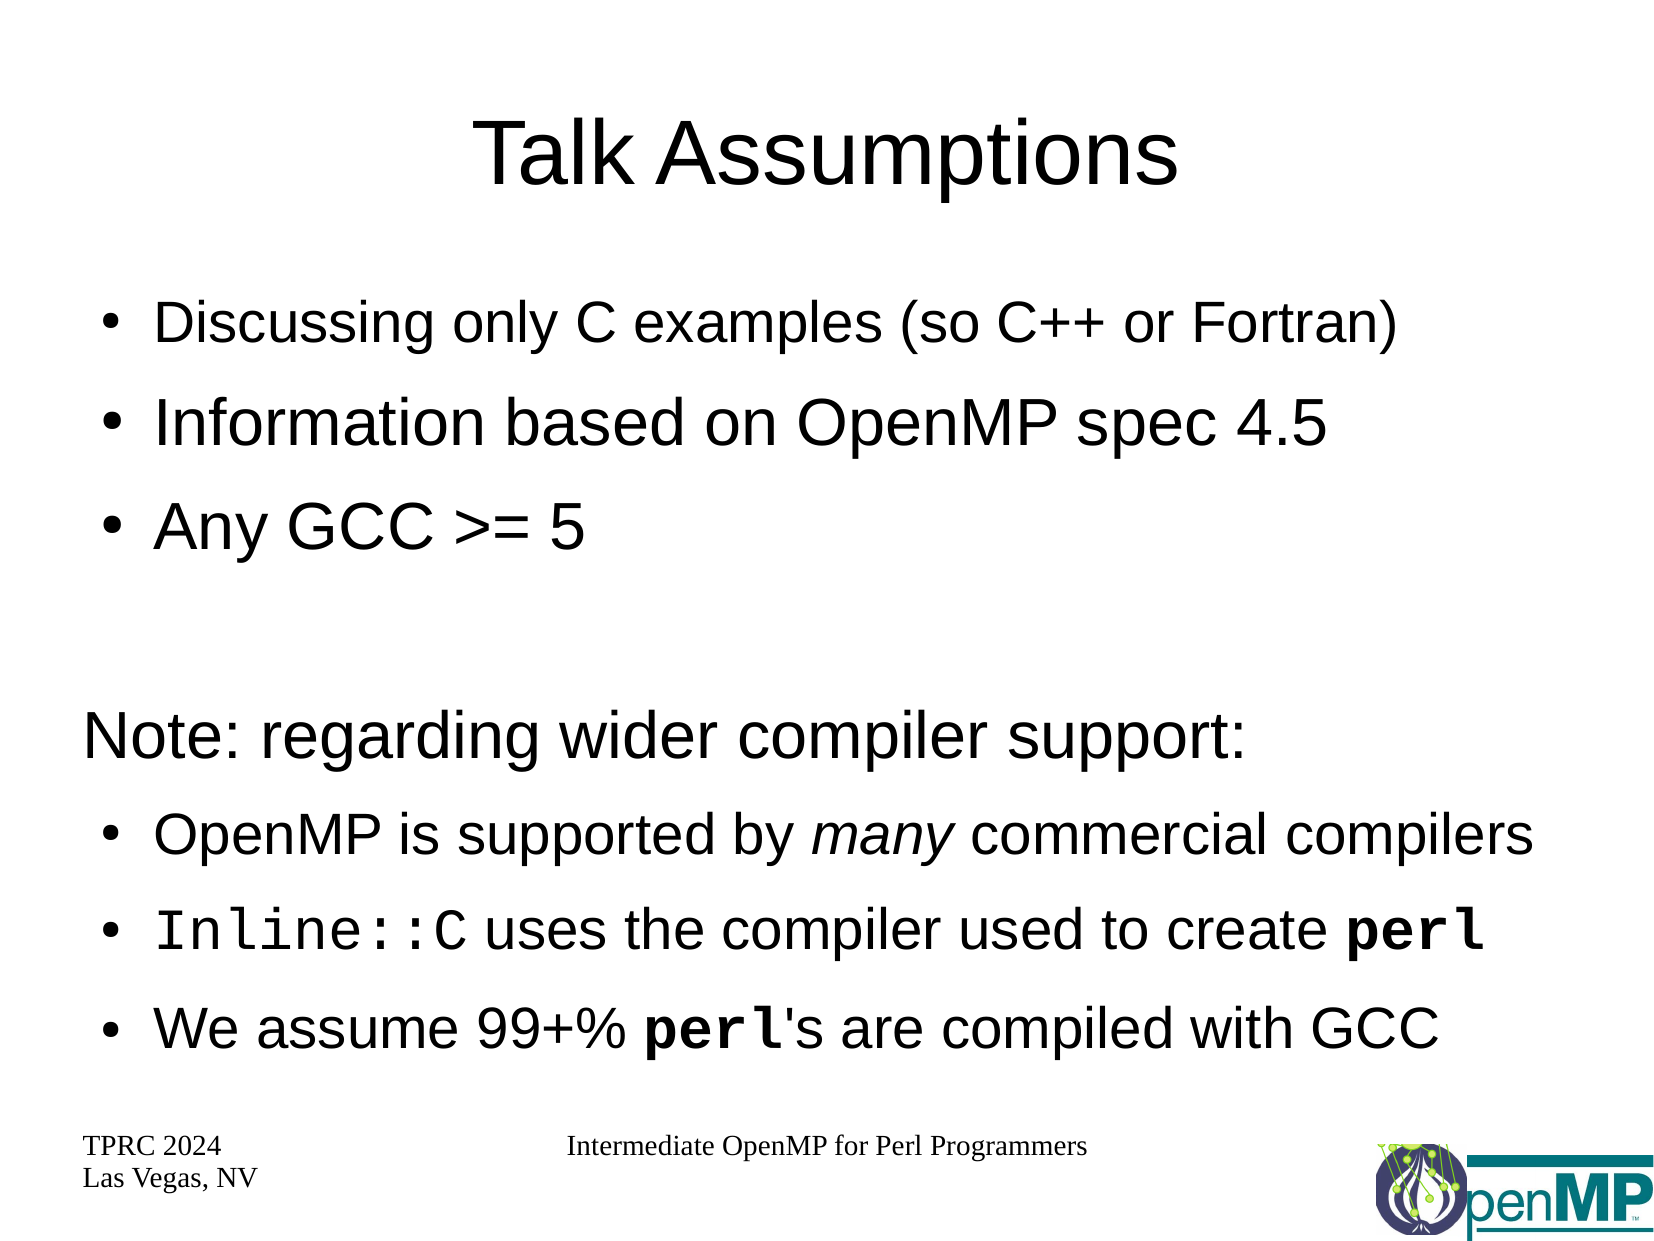

# Talk Assumptions
Discussing only C examples (so C++ or Fortran)
Information based on OpenMP spec 4.5
Any GCC >= 5
Note: regarding wider compiler support:
OpenMP is supported by many commercial compilers
Inline::C uses the compiler used to create perl
We assume 99+% perl's are compiled with GCC